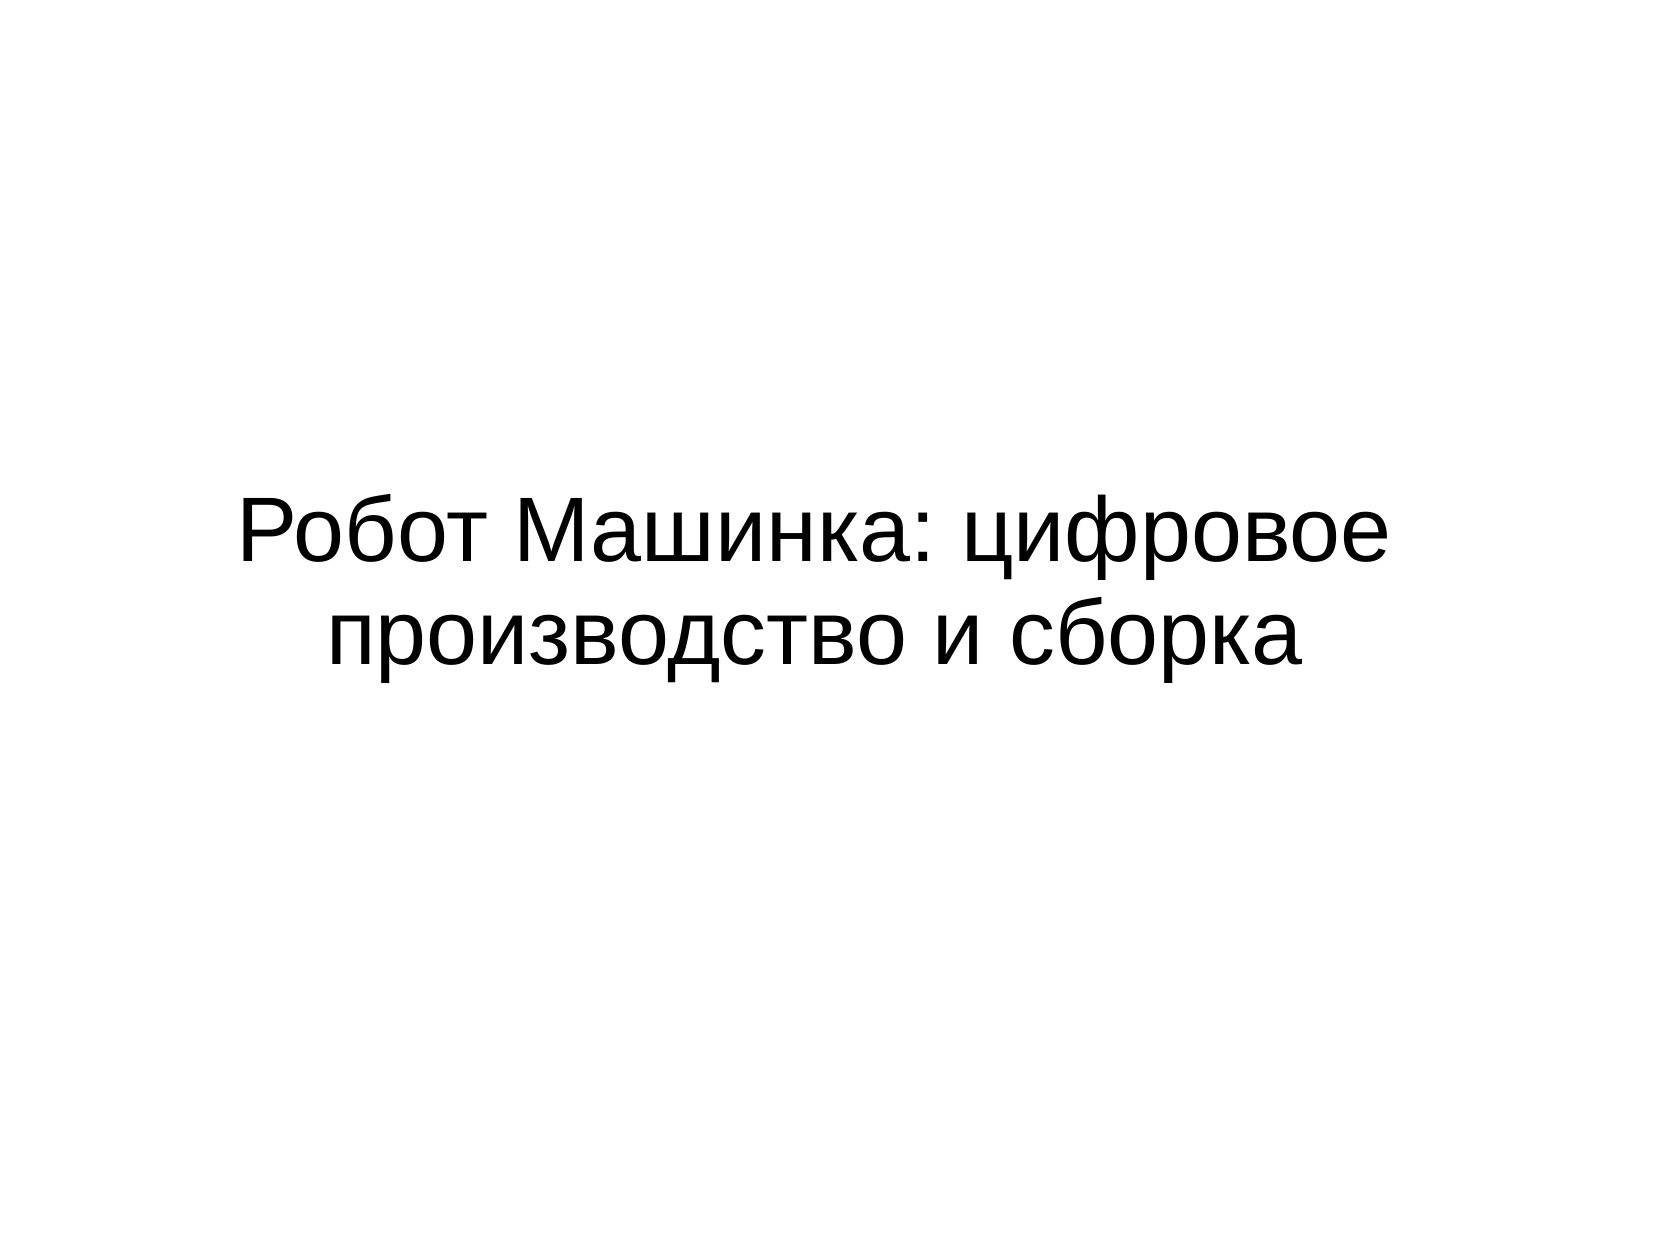

# Робот Машинка: цифровое производство и сборка